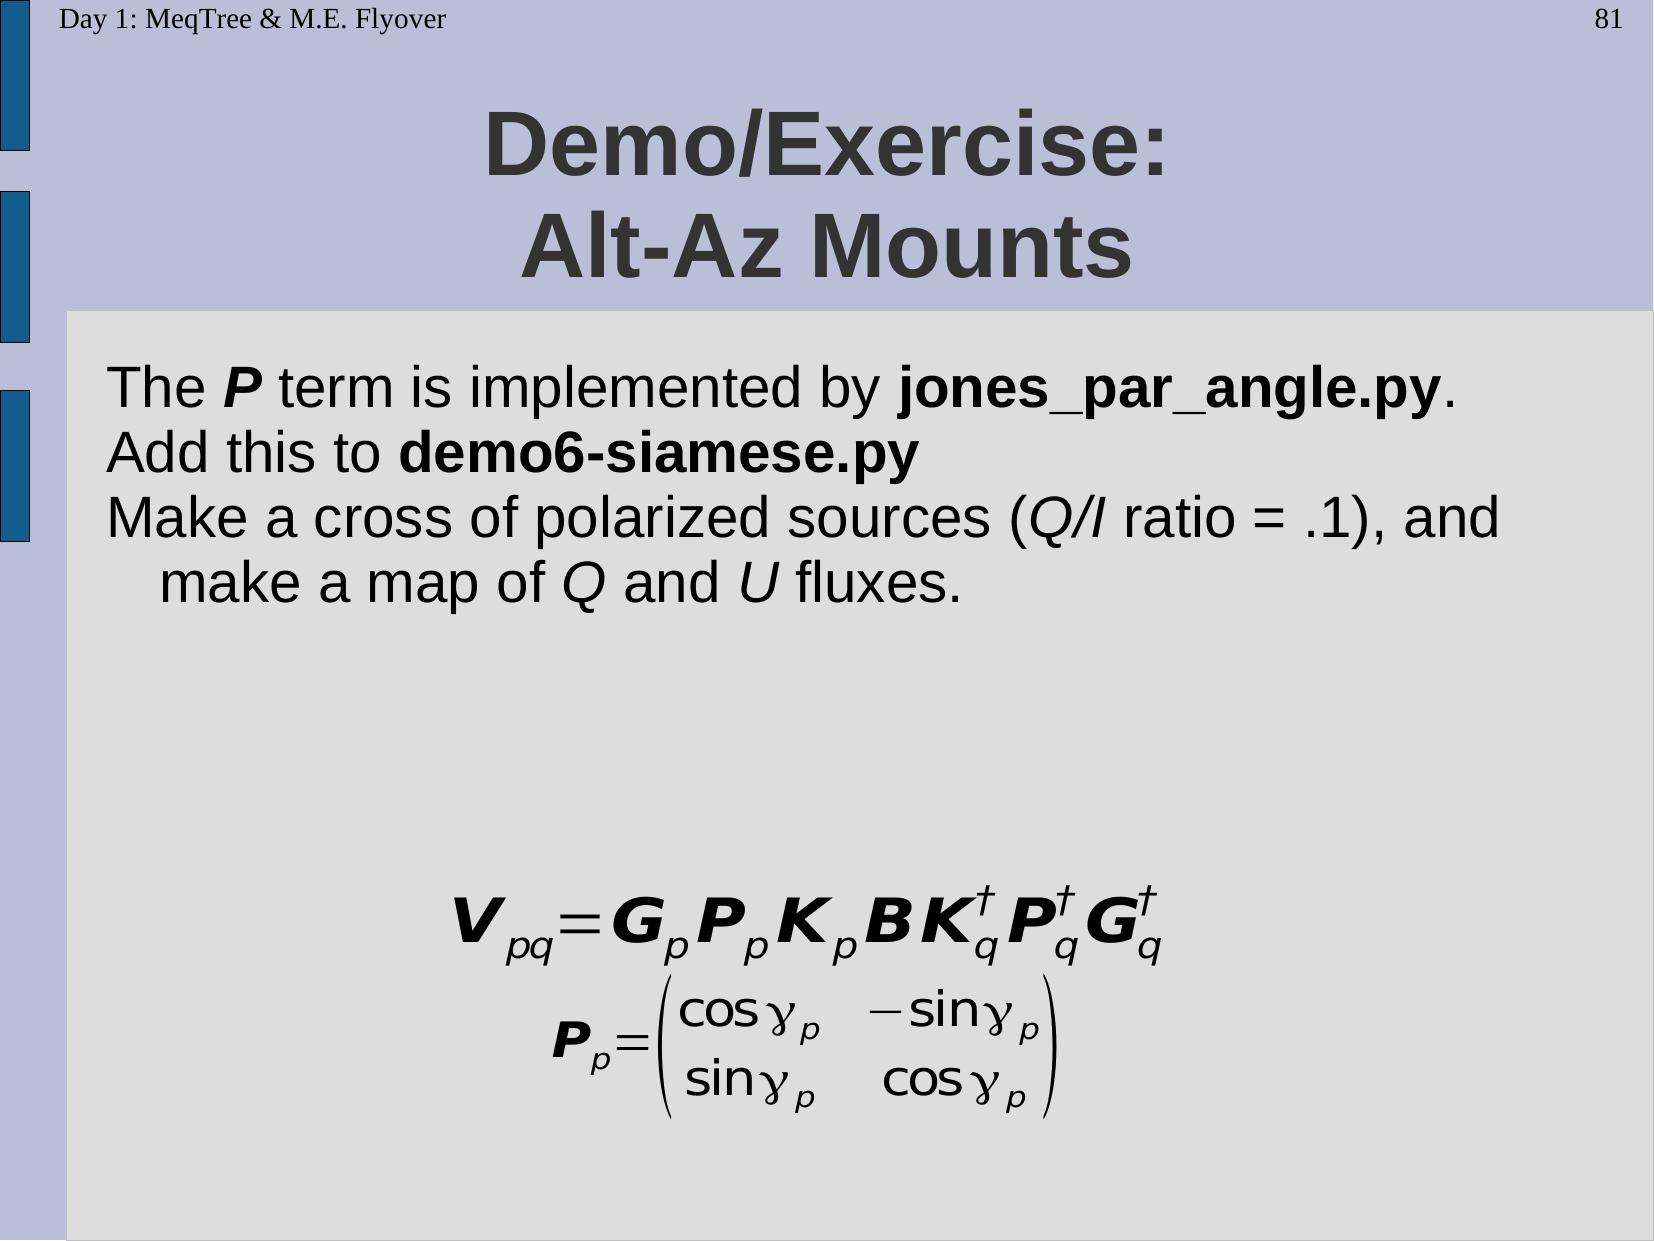

Day 1: MeqTree & M.E. Flyover
81
# Demo/Exercise: Alt-Az Mounts
The P term is implemented by jones_par_angle.py.
Add this to demo6-siamese.py
Make a cross of polarized sources (Q/I ratio = .1), and make a map of Q and U fluxes.